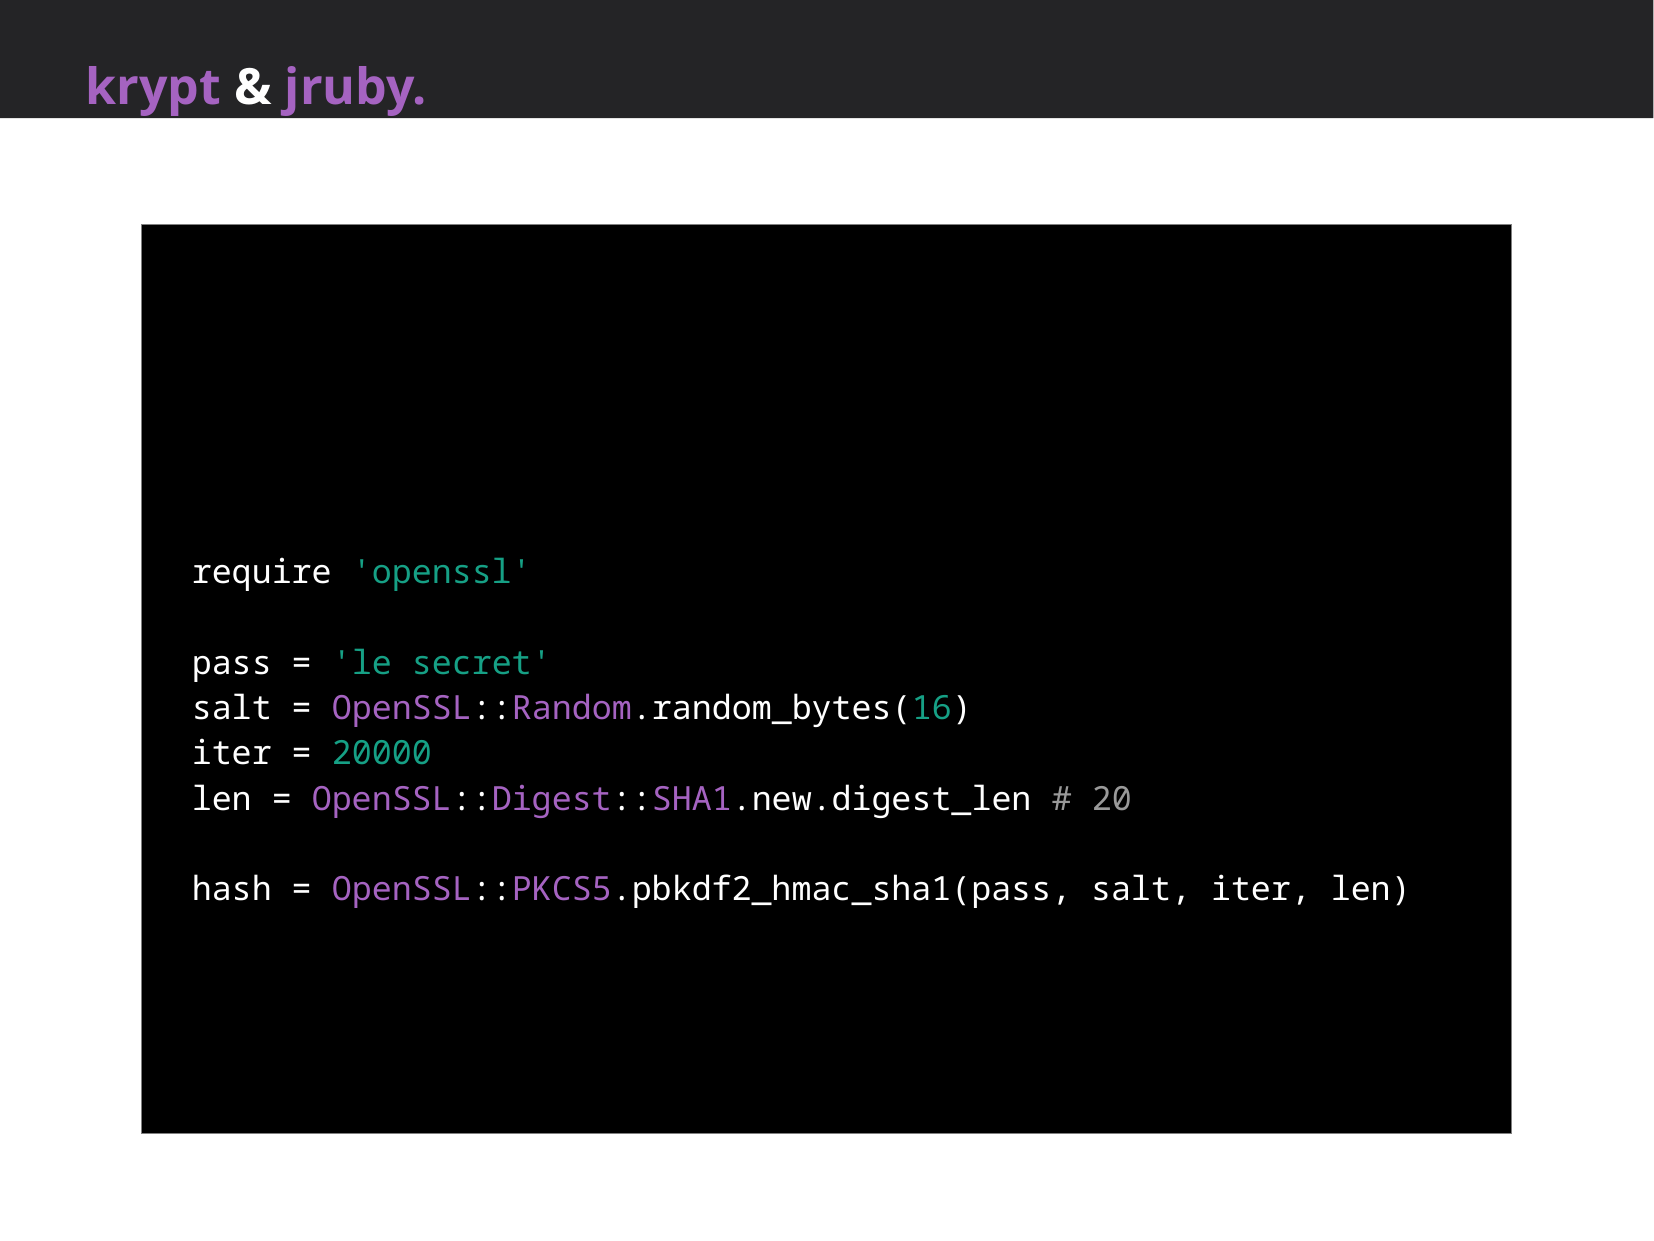

krypt & jruby.
krypt first of all is a framework
require 'openssl'
pass = 'le secret'
salt = OpenSSL::Random.random_bytes(16)
iter = 20000
len = OpenSSL::Digest::SHA1.new.digest_len # 20
hash = OpenSSL::PKCS5.pbkdf2_hmac_sha1(pass, salt, iter, len)